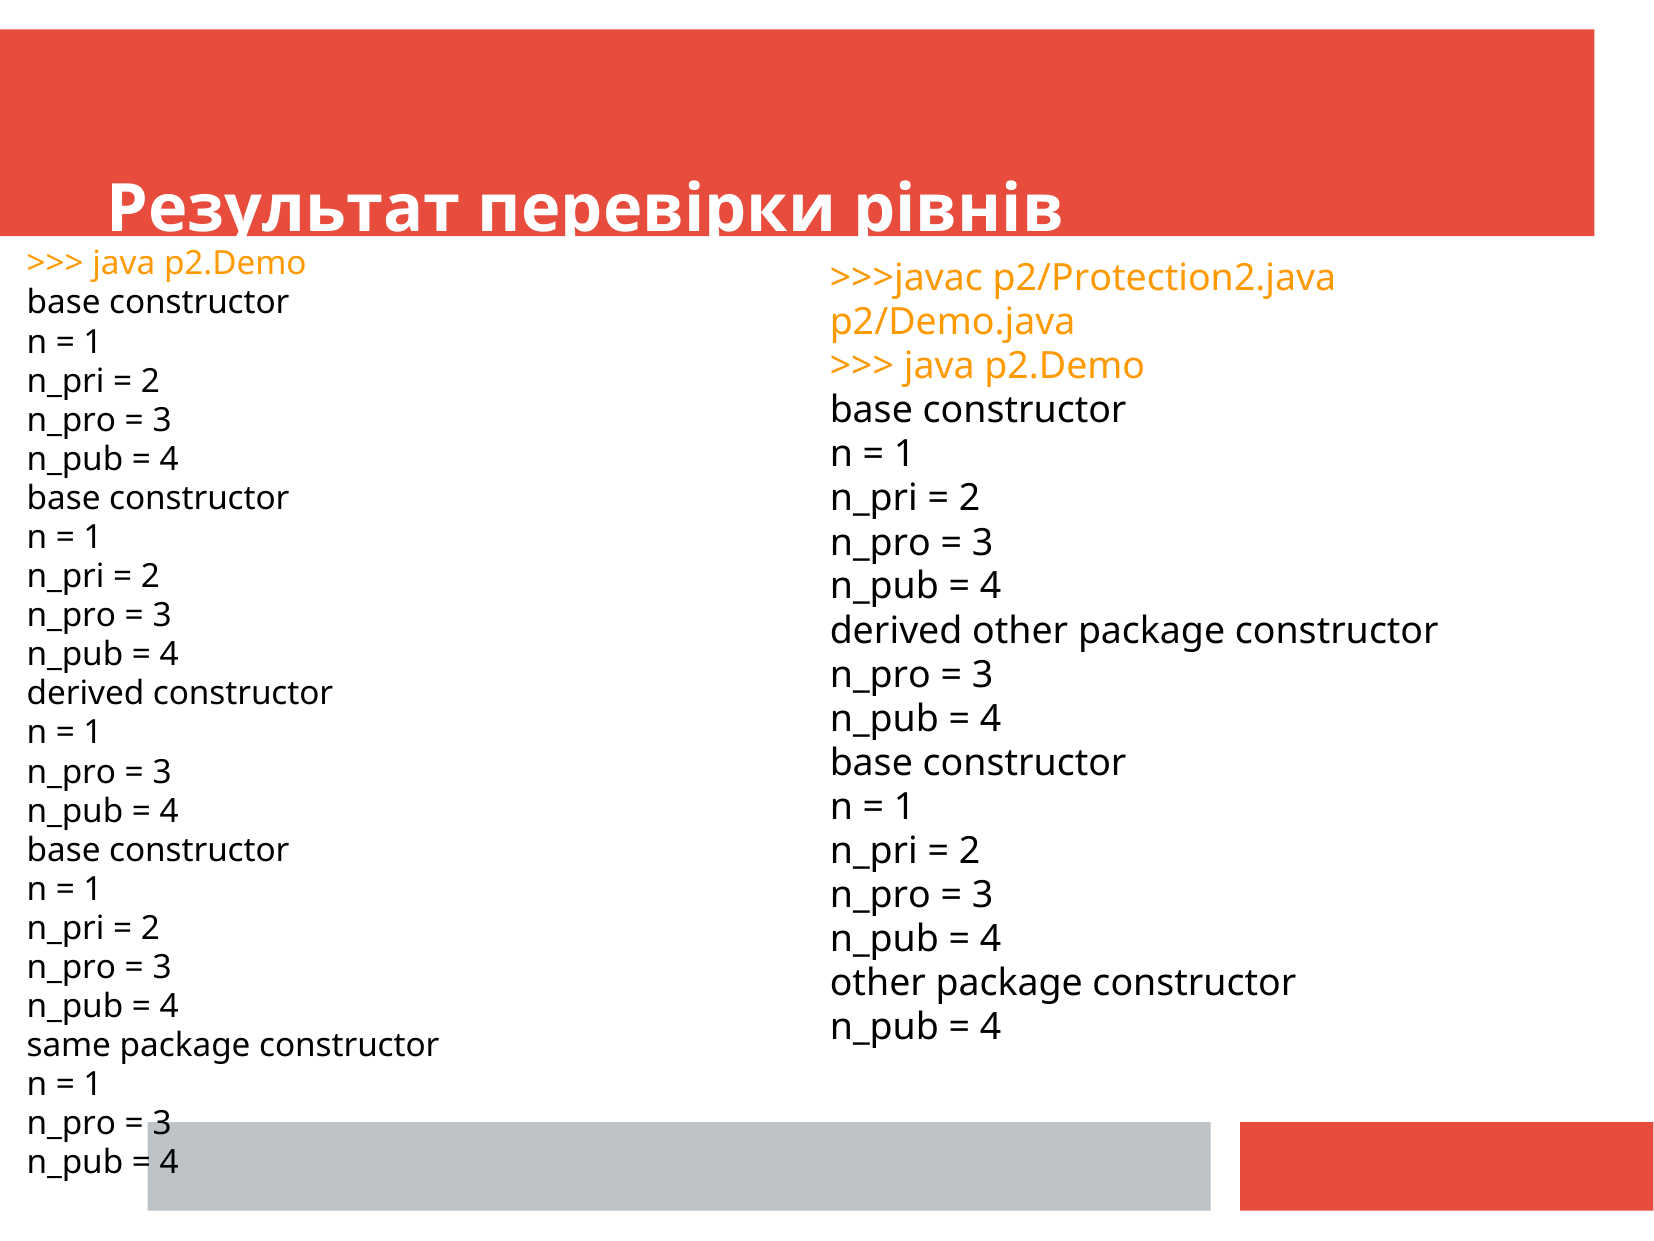

Результат перевірки рівнів
>>> java p2.Demo
base constructor
n = 1
n_pri = 2
n_pro = 3
n_pub = 4
base constructor
n = 1
n_pri = 2
n_pro = 3
n_pub = 4
derived constructor
n = 1
n_pro = 3
n_pub = 4
base constructor
n = 1
n_pri = 2
n_pro = 3
n_pub = 4
same package constructor
n = 1
n_pro = 3
n_pub = 4
>>>javac p2/Protection2.java p2/Demo.java
>>> java p2.Demo
base constructor
n = 1
n_pri = 2
n_pro = 3
n_pub = 4
derived other package constructor
n_pro = 3
n_pub = 4
base constructor
n = 1
n_pri = 2
n_pro = 3
n_pub = 4
other package constructor
n_pub = 4